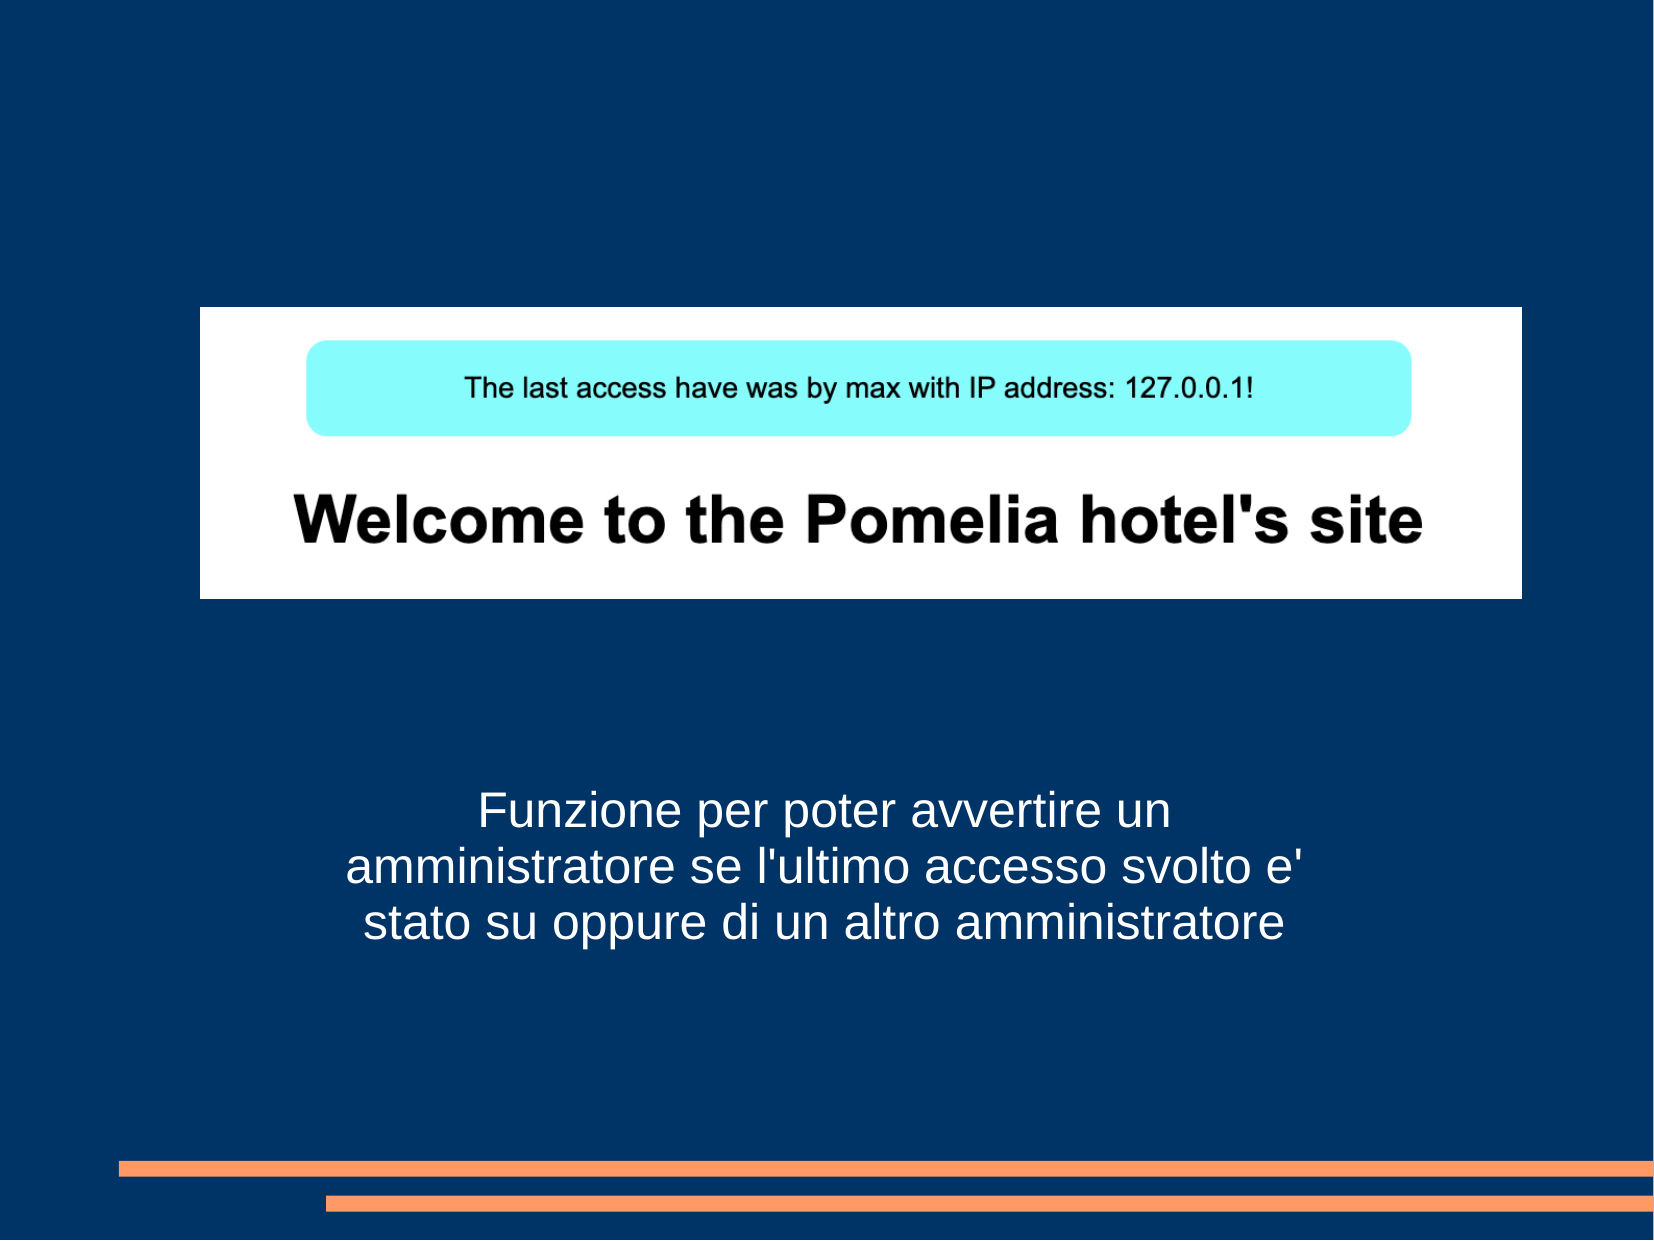

Funzione per poter avvertire un amministratore se l'ultimo accesso svolto e' stato su oppure di un altro amministratore